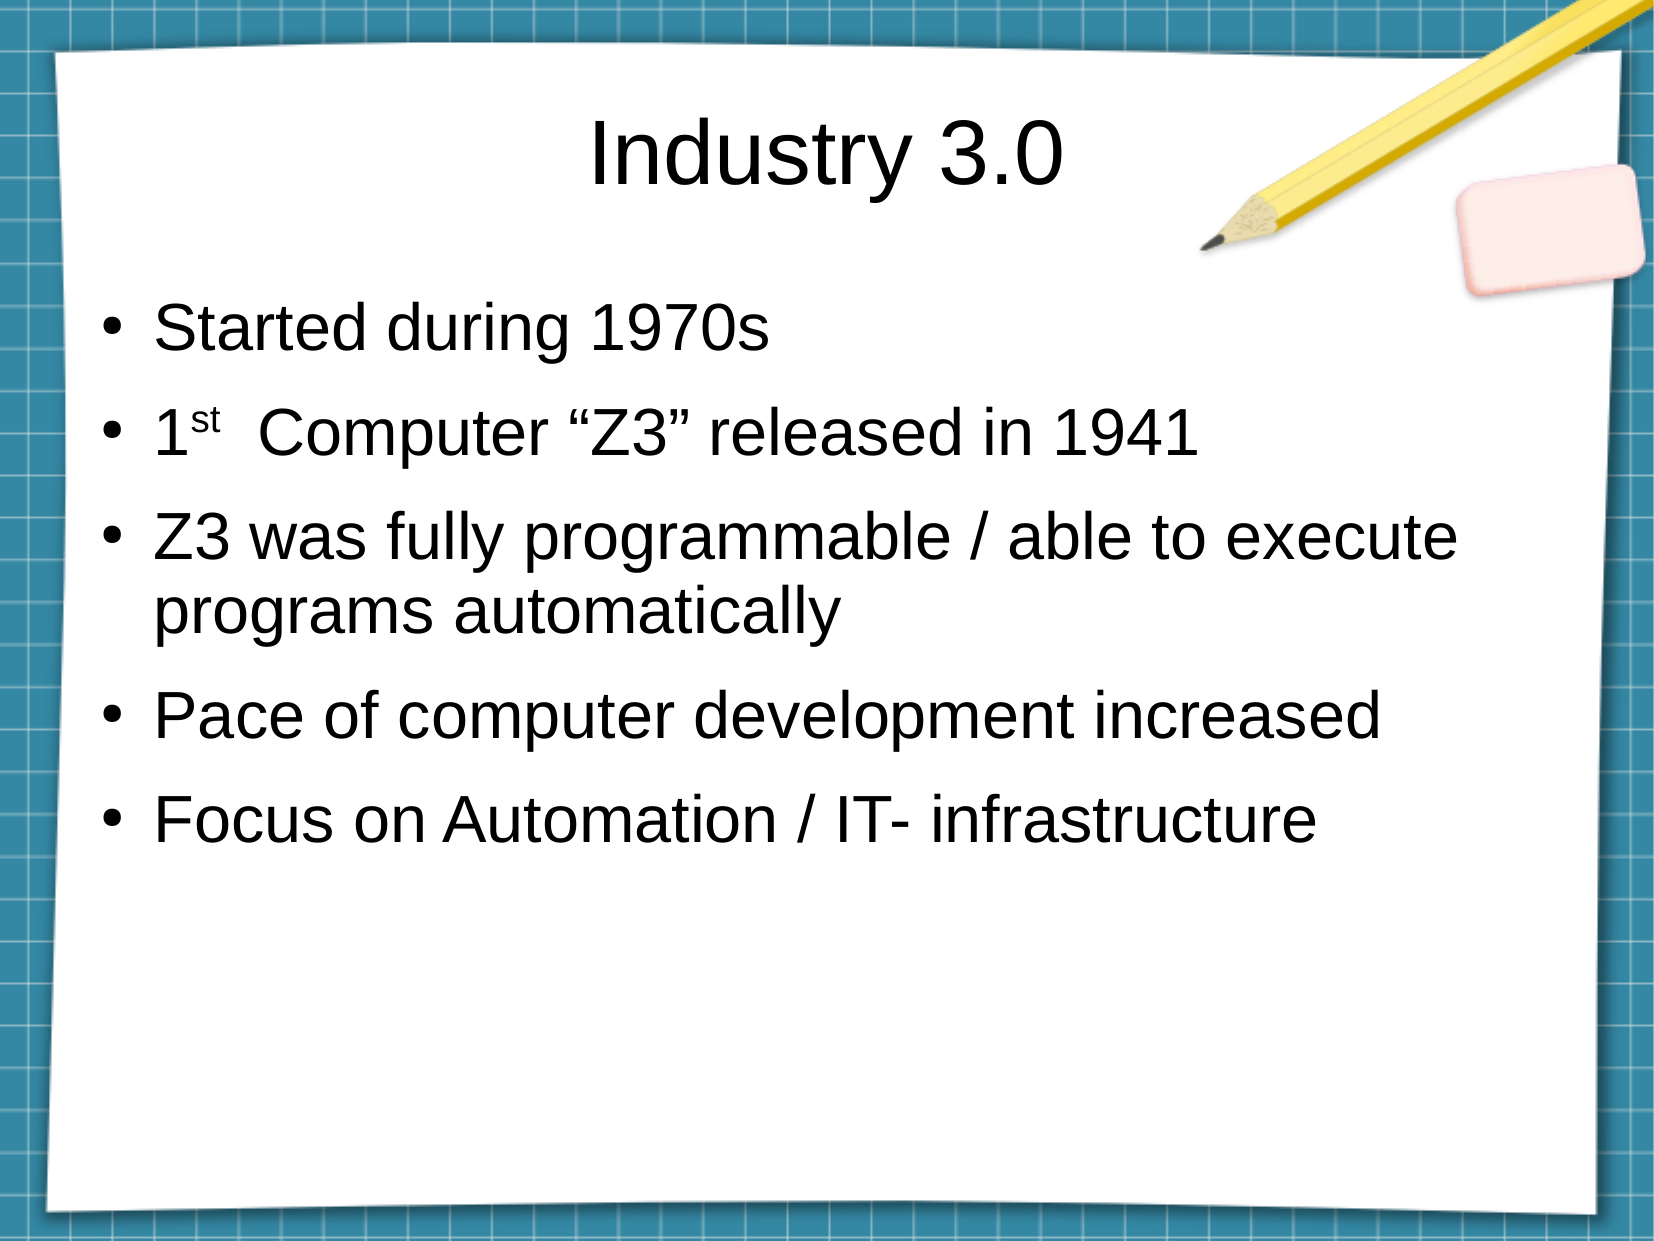

# Industry 3.0
Started during 1970s
1st Computer “Z3” released in 1941
Z3 was fully programmable / able to execute programs automatically
Pace of computer development increased
Focus on Automation / IT- infrastructure